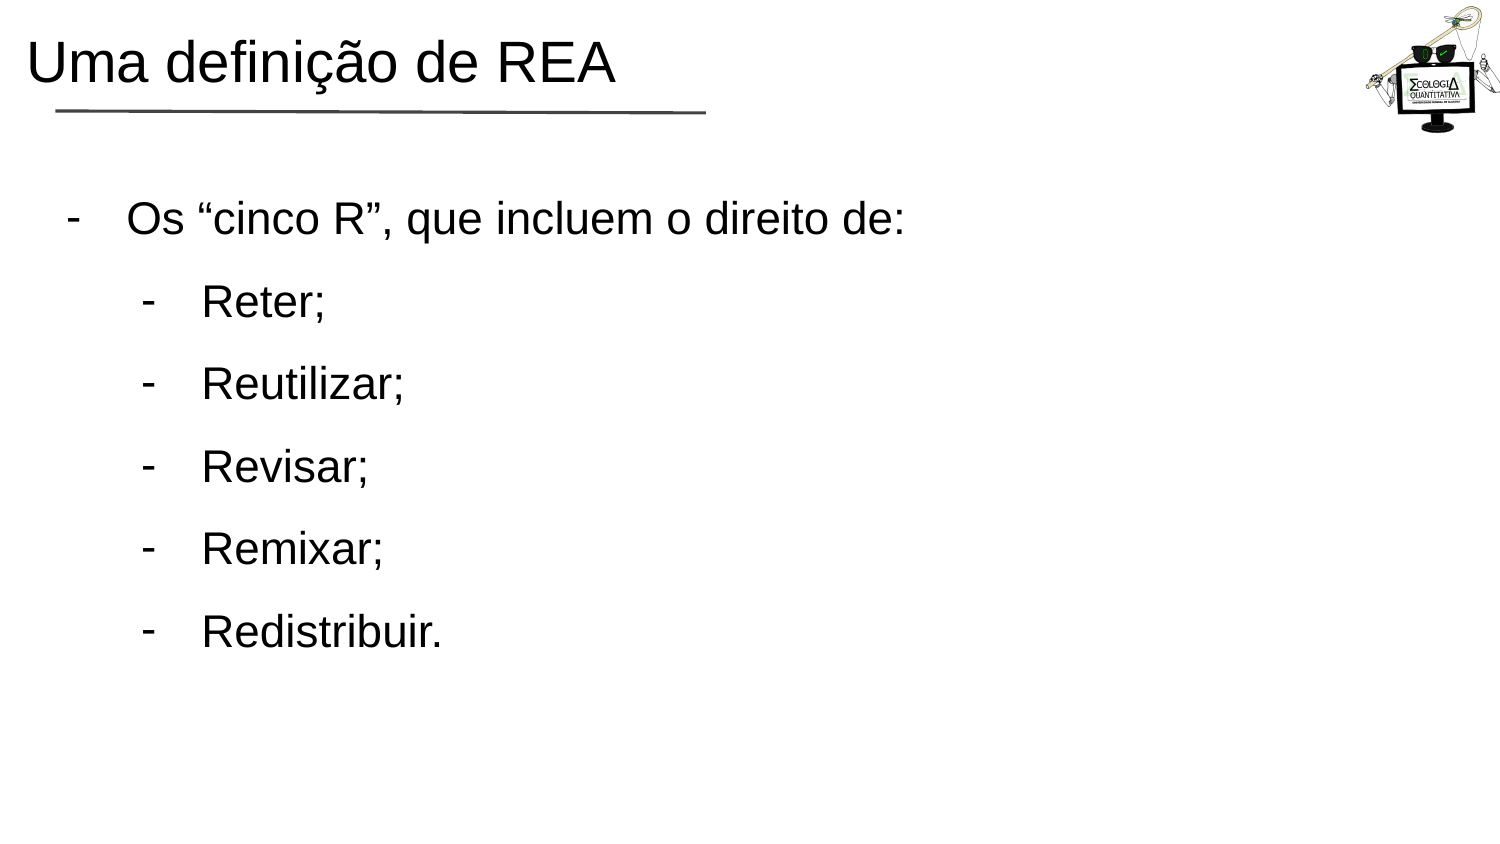

Uma definição de REA
Os “cinco R”, que incluem o direito de:
Reter;
Reutilizar;
Revisar;
Remixar;
Redistribuir.